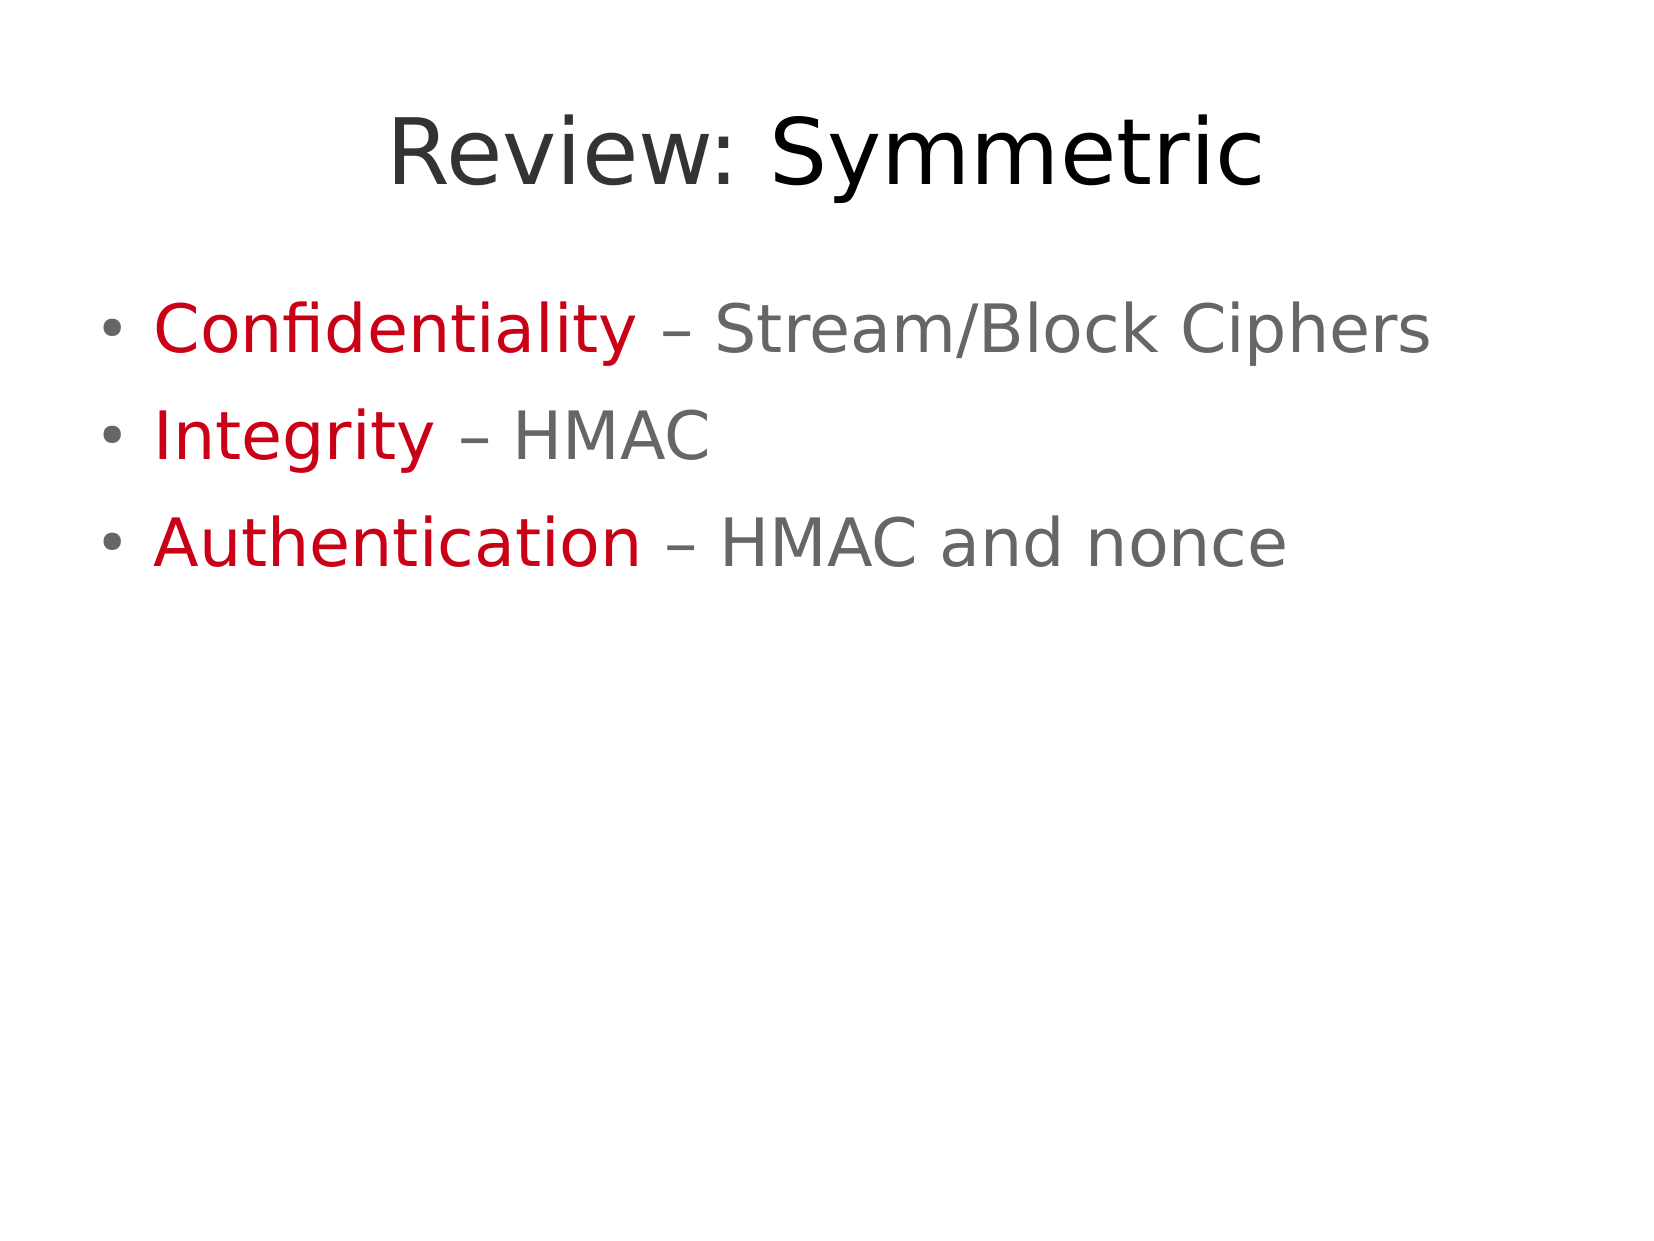

# Review: Symmetric
Confidentiality – Stream/Block Ciphers
Integrity – HMAC
Authentication – HMAC and nonce